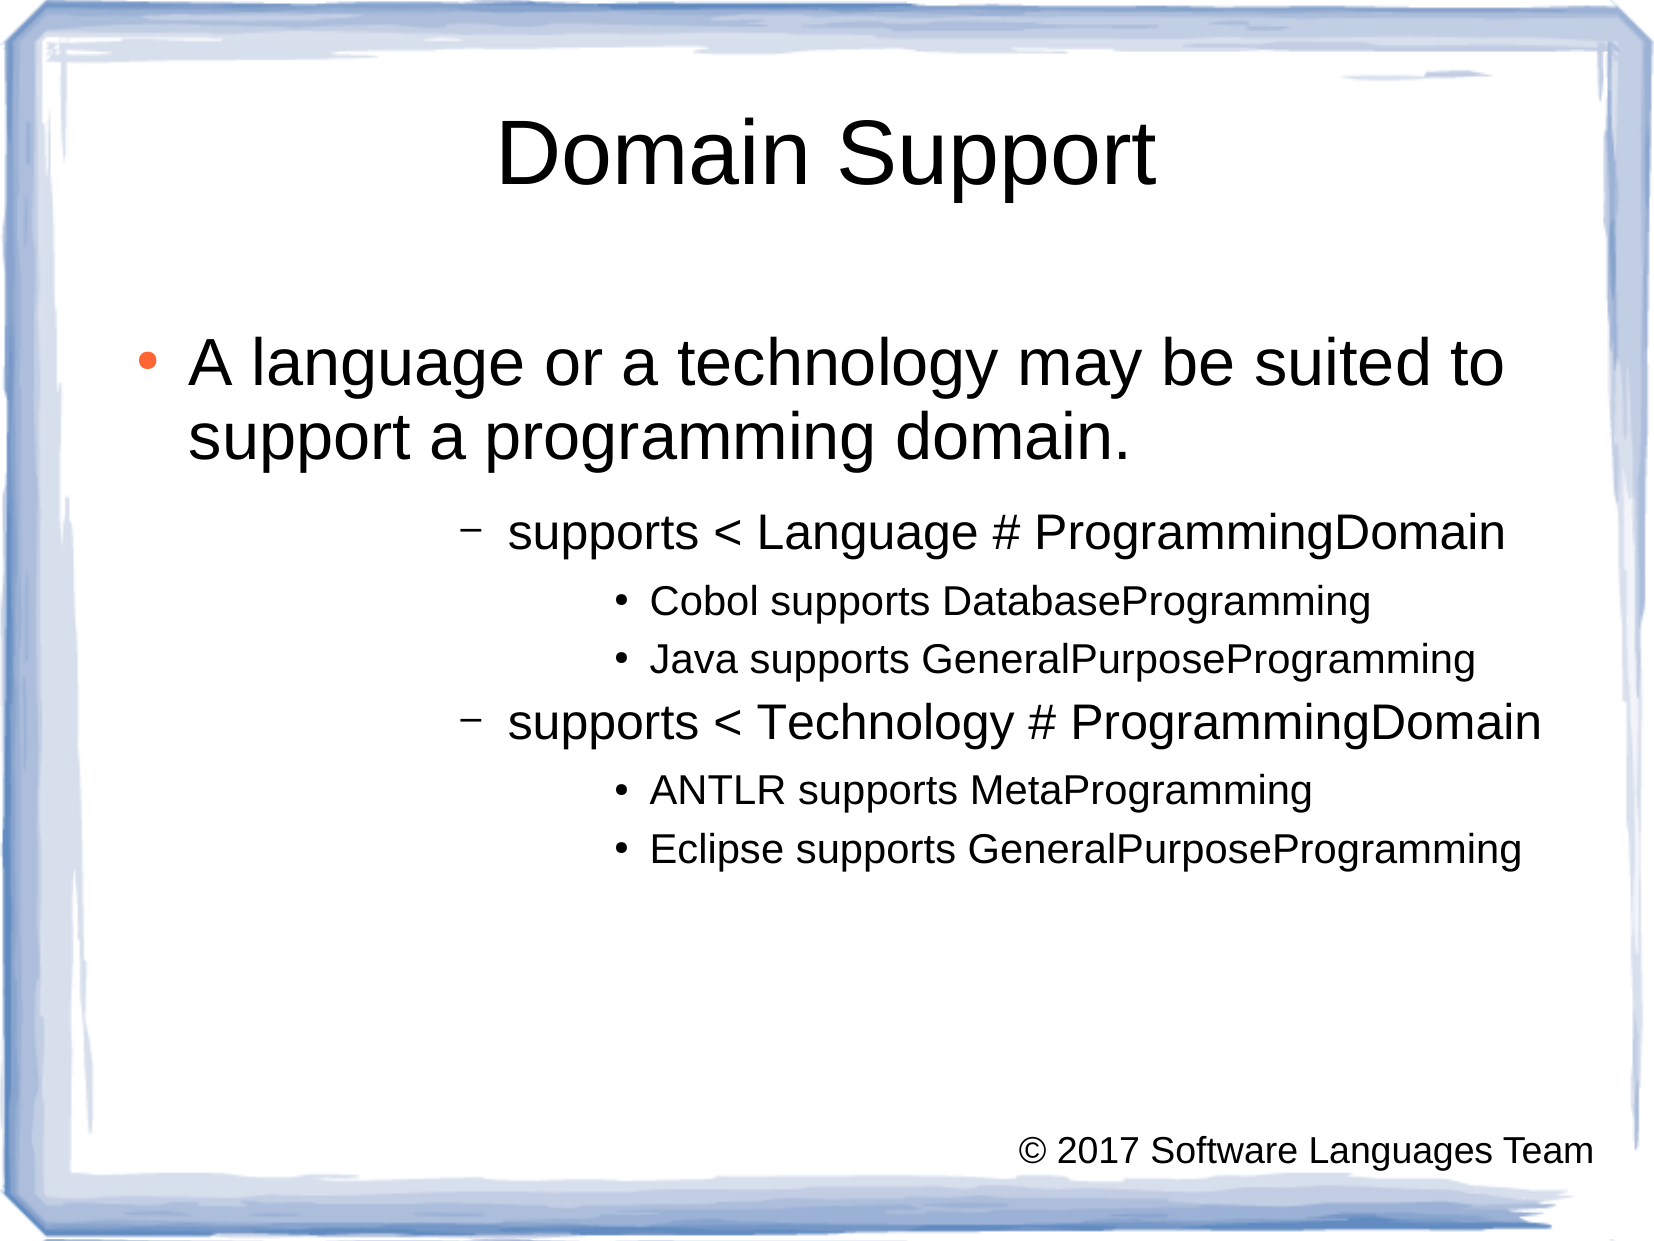

# Domain Support
A language or a technology may be suited to support a programming domain.
supports < Language # ProgrammingDomain
Cobol supports DatabaseProgramming
Java supports GeneralPurposeProgramming
supports < Technology # ProgrammingDomain
ANTLR supports MetaProgramming
Eclipse supports GeneralPurposeProgramming
© 2017 Software Languages Team